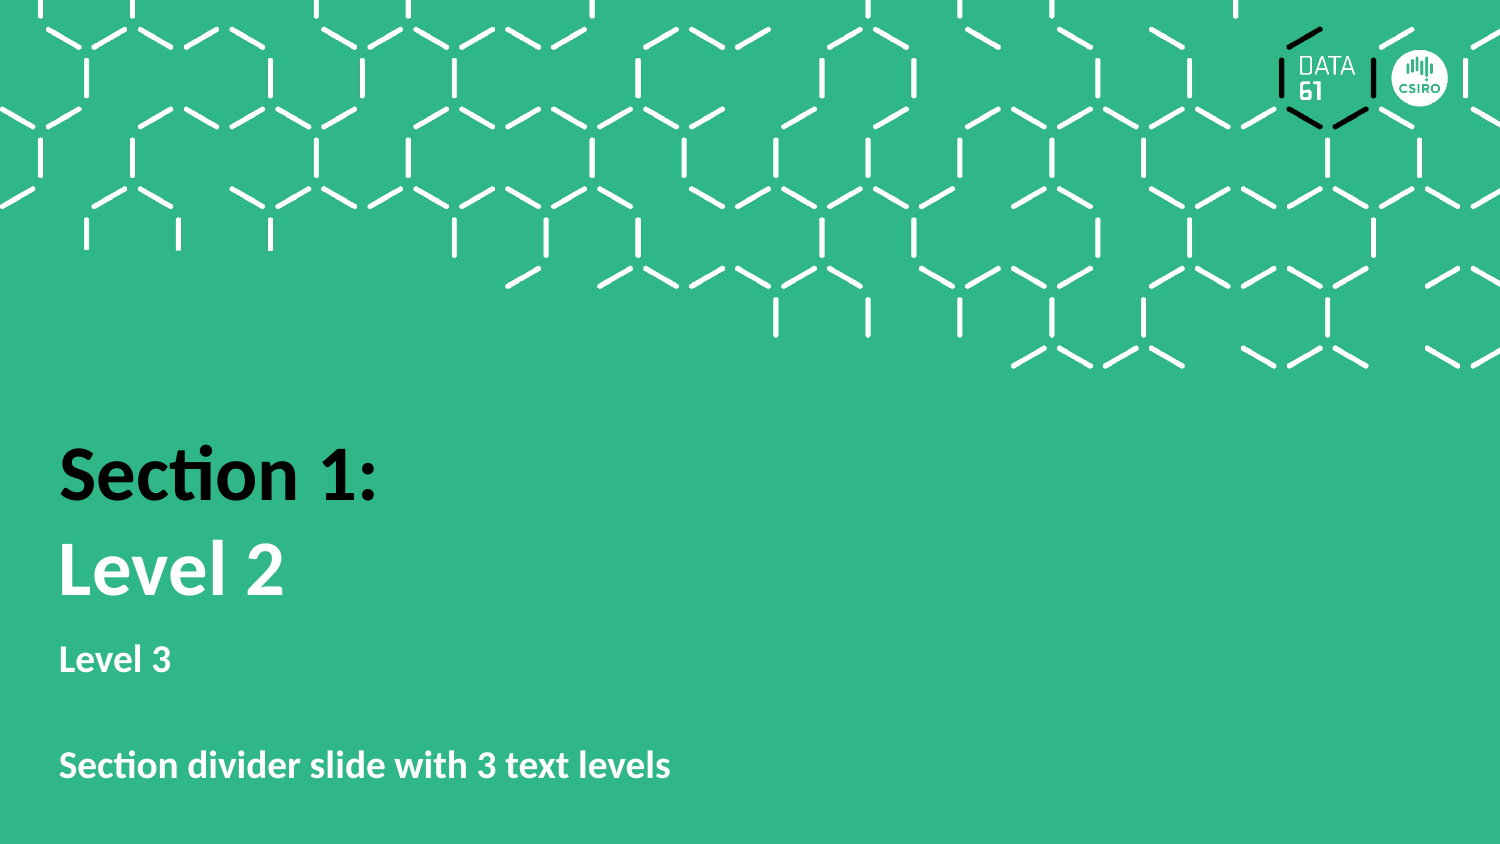

# Section 1:
Level 2
Level 3
Section divider slide with 3 text levels